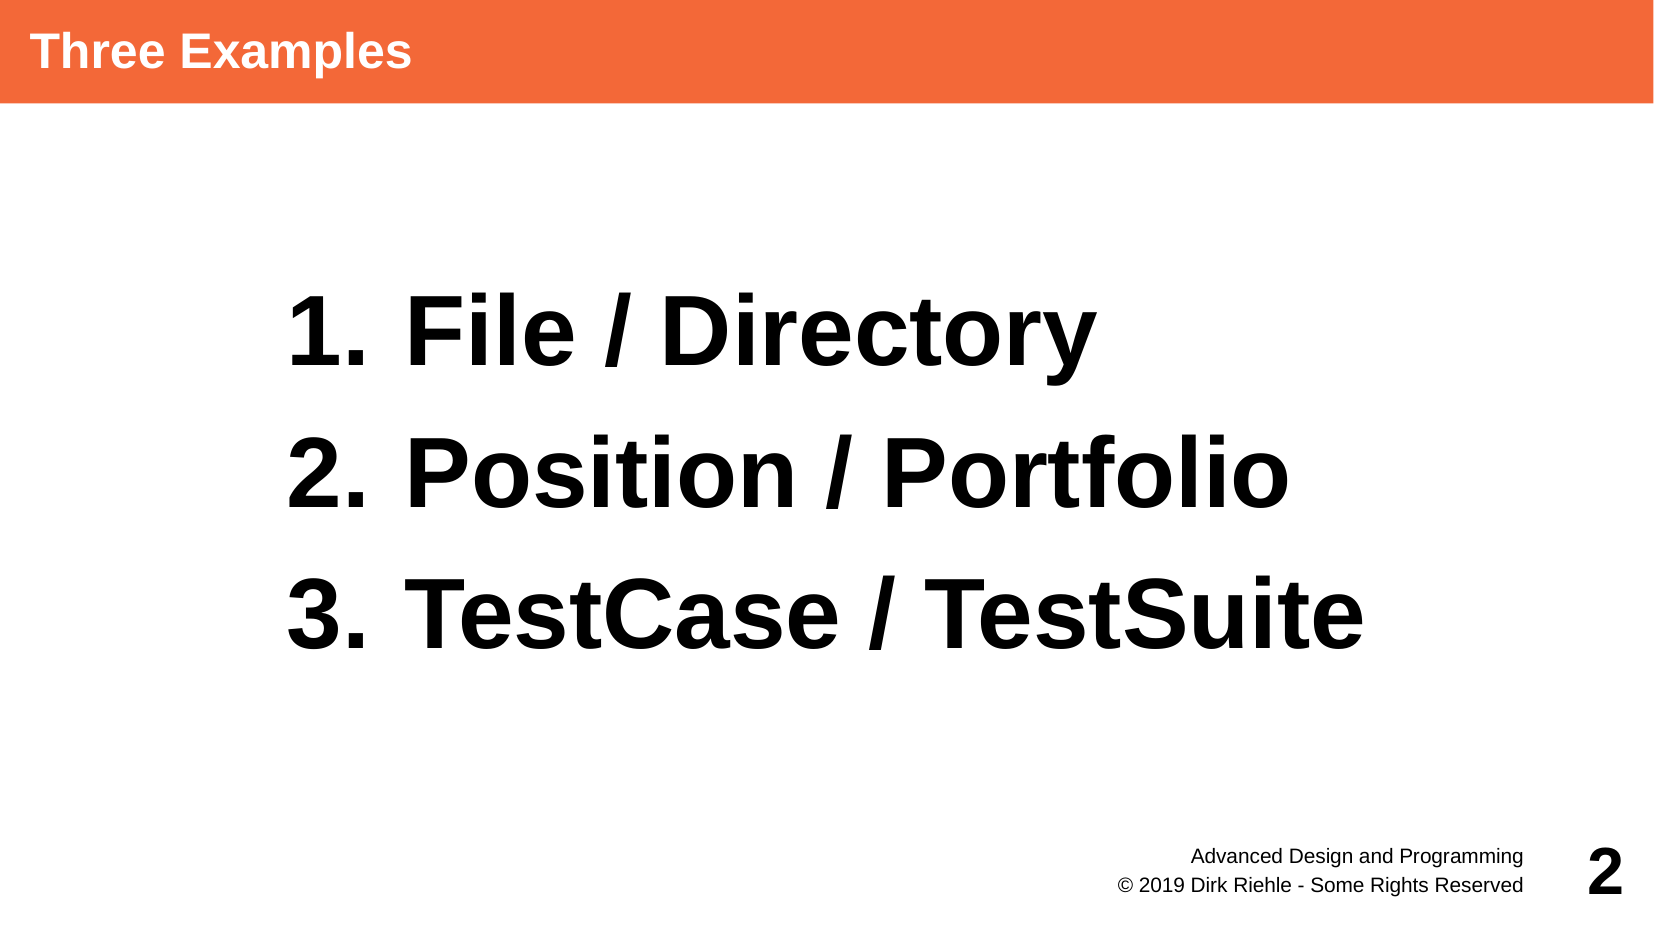

# Three Examples
File / Directory
Position / Portfolio
TestCase / TestSuite
Advanced Design and Programming
2
© 2019 Dirk Riehle - Some Rights Reserved